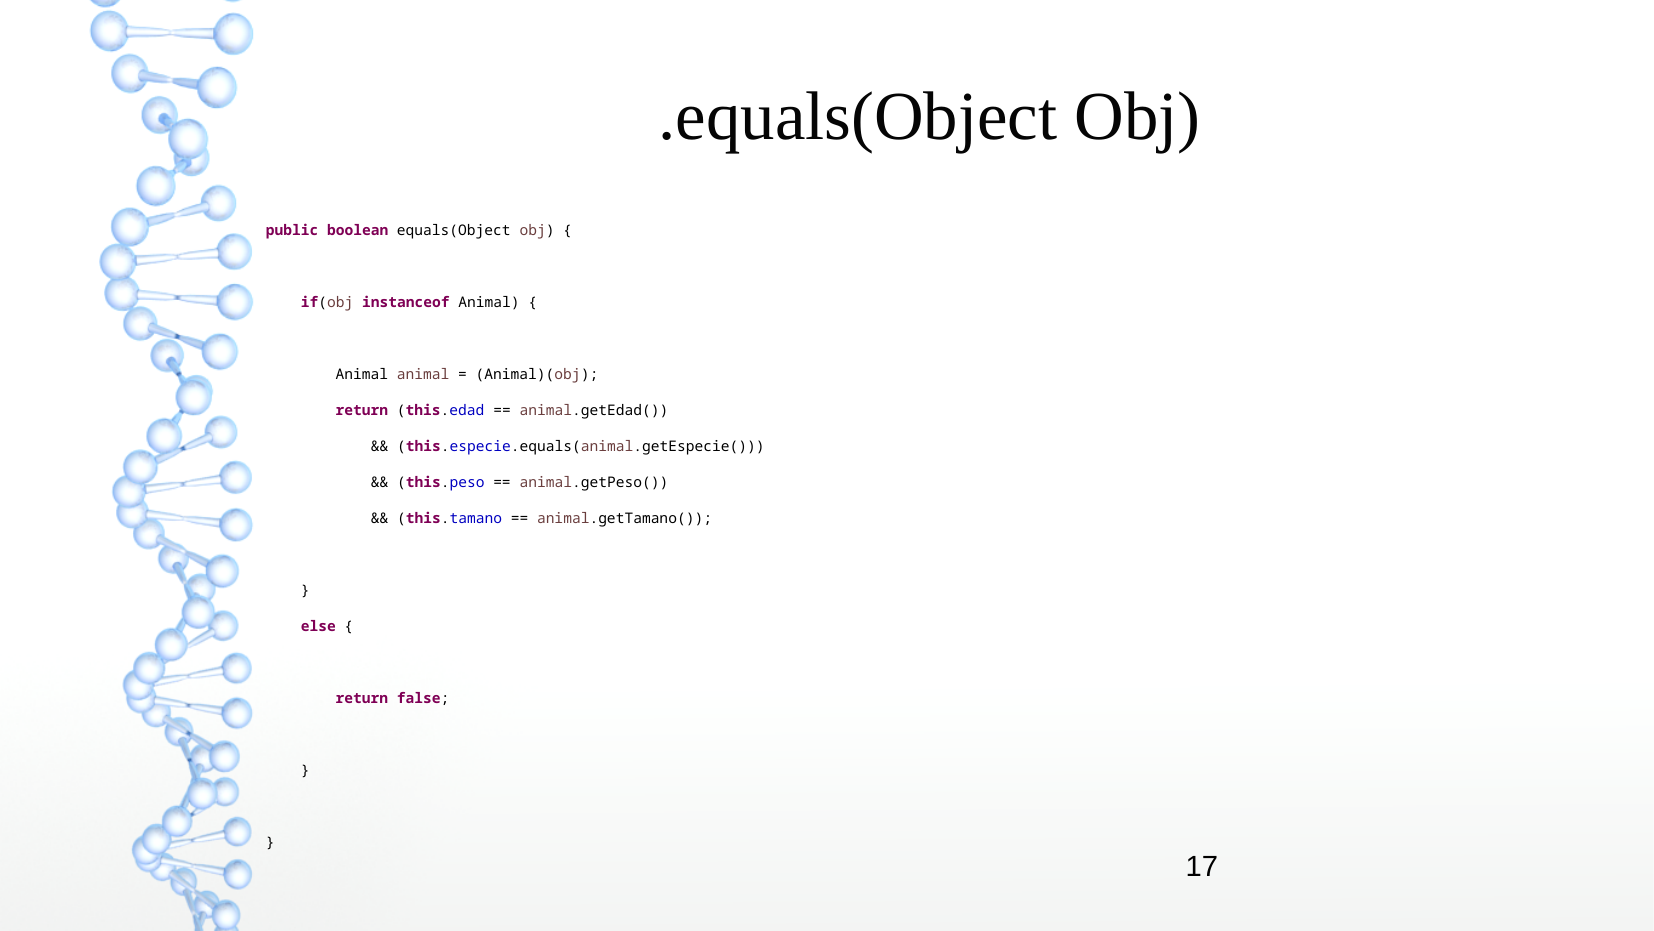

# .equals(Object Obj)
public boolean equals(Object obj) {
 if(obj instanceof Animal) {
 Animal animal = (Animal)(obj);
 return (this.edad == animal.getEdad())
 && (this.especie.equals(animal.getEspecie()))
 && (this.peso == animal.getPeso())
 && (this.tamano == animal.getTamano());
 }
 else {
 return false;
 }
}
16